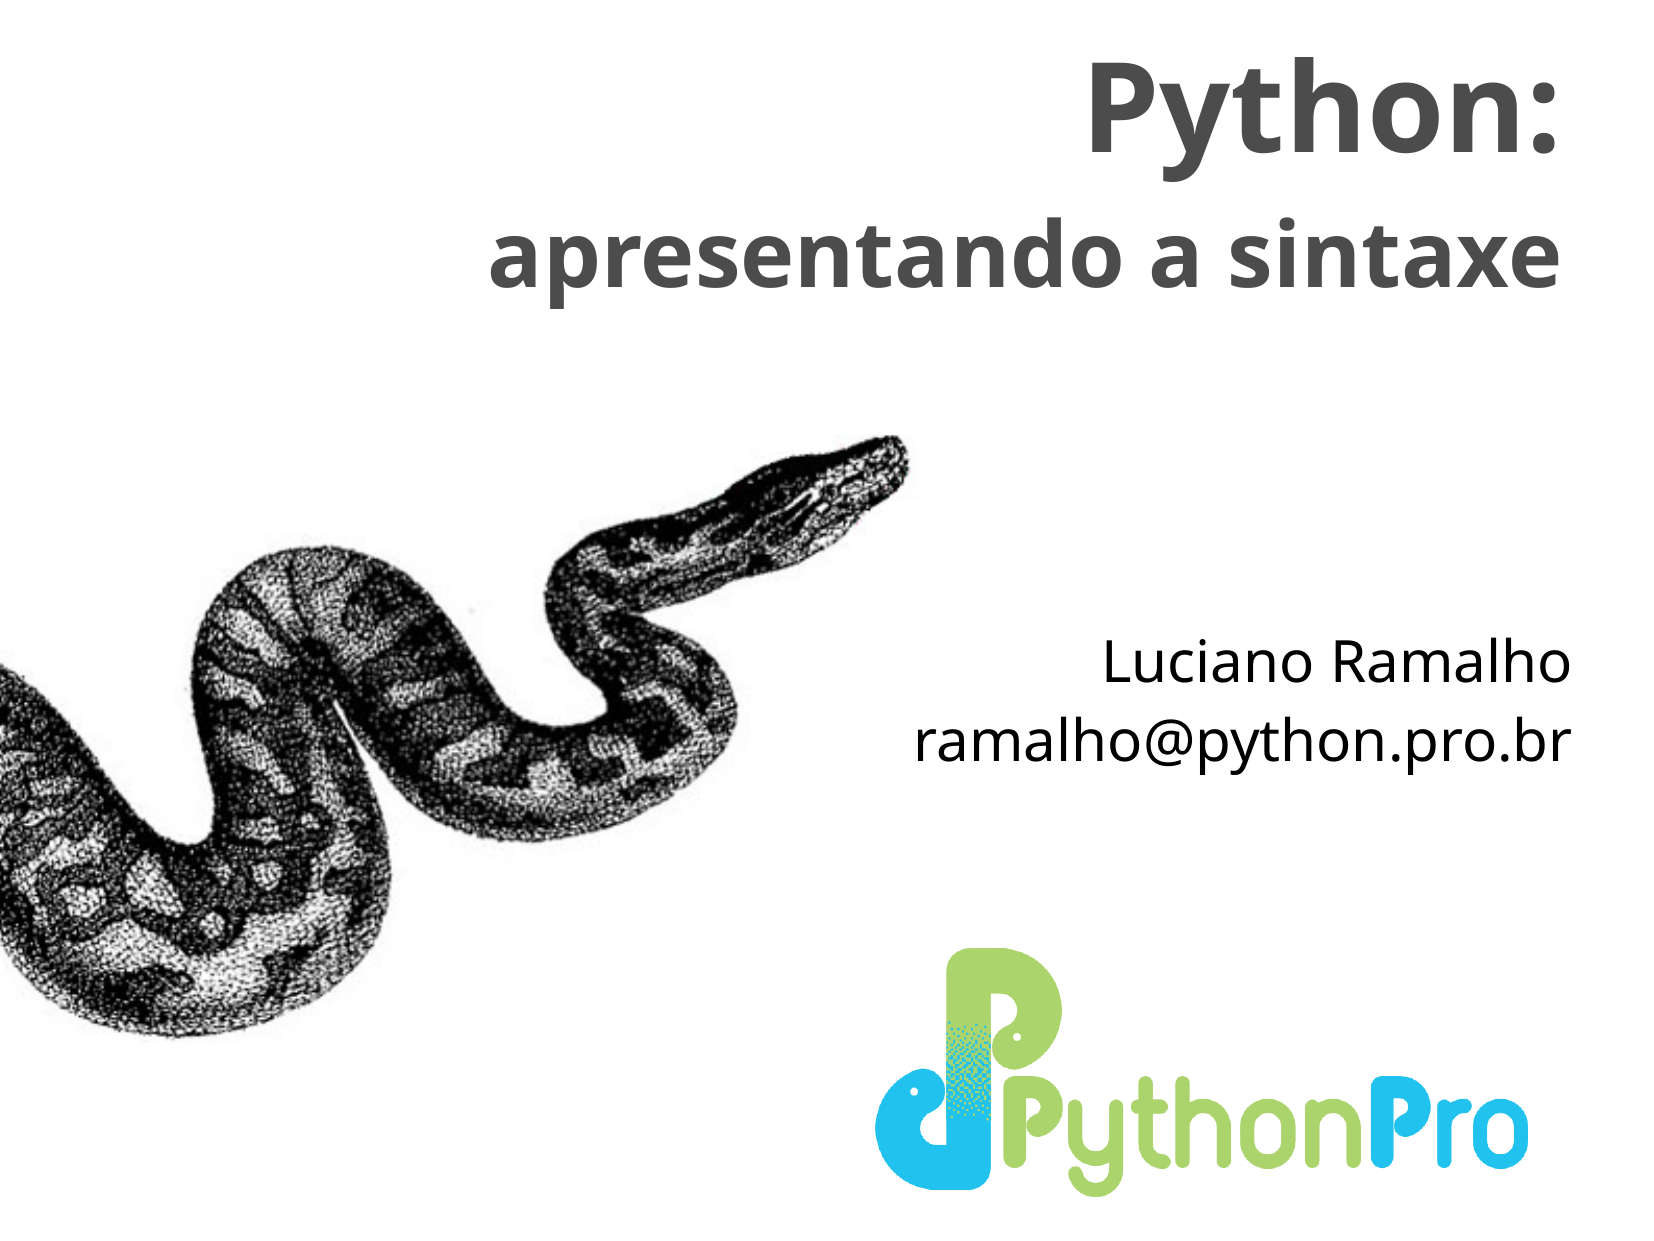

# Python: apresentando a sintaxe
Luciano Ramalho
ramalho@python.pro.br